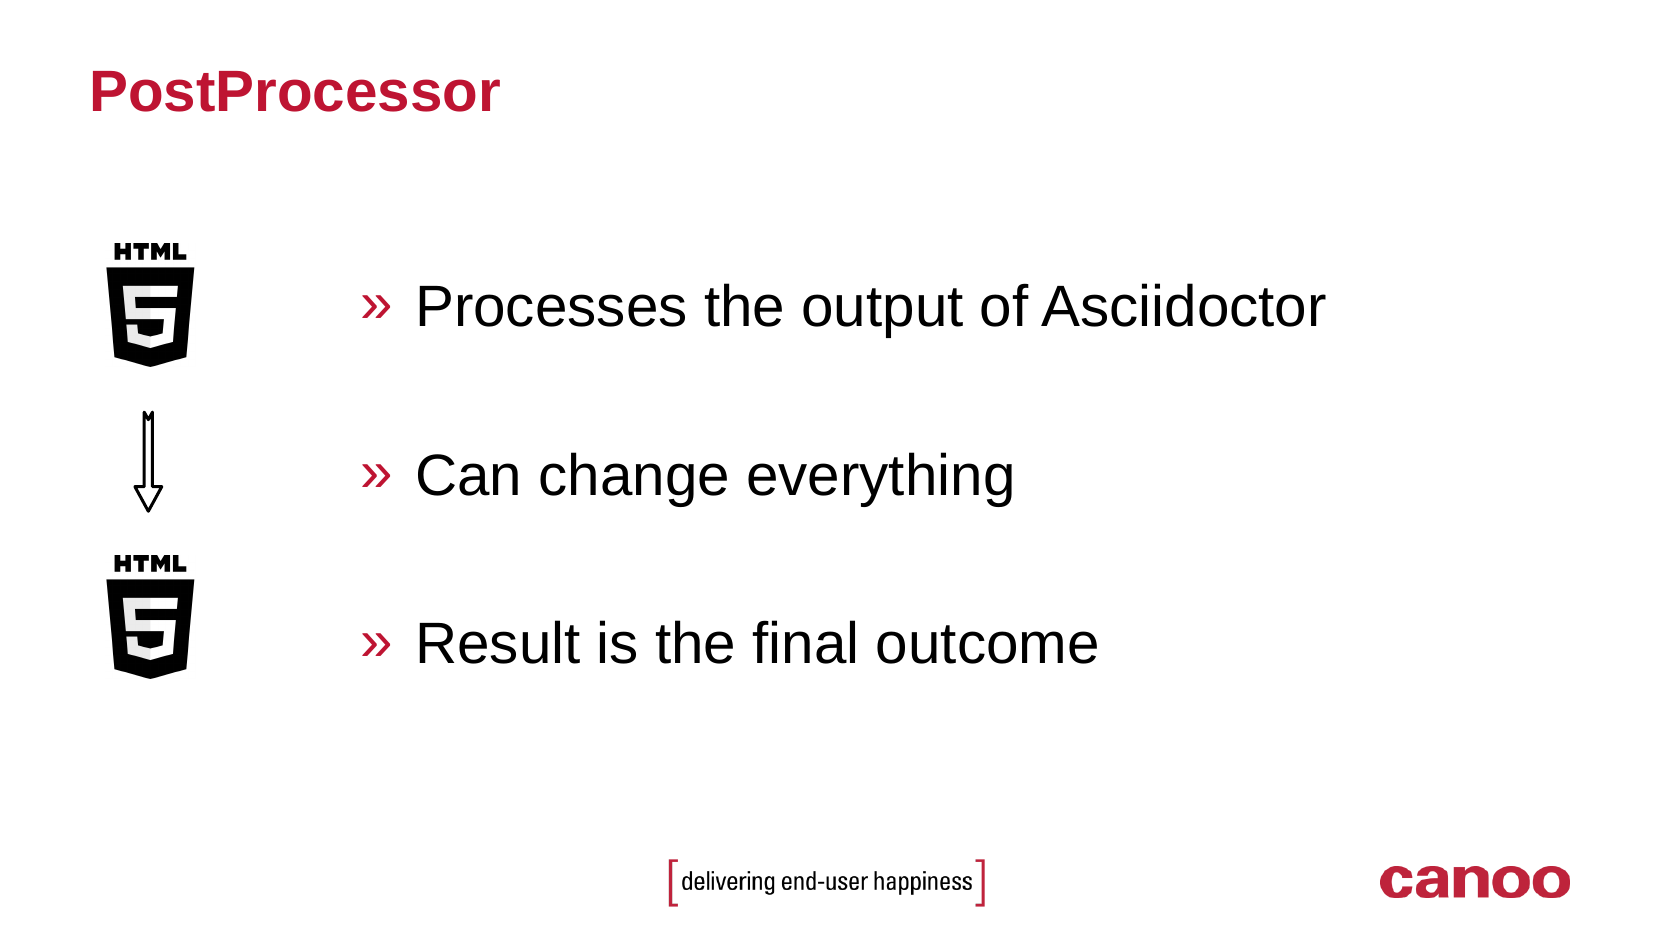

# PostProcessor
Processes the output of Asciidoctor
Can change everything
Result is the final outcome